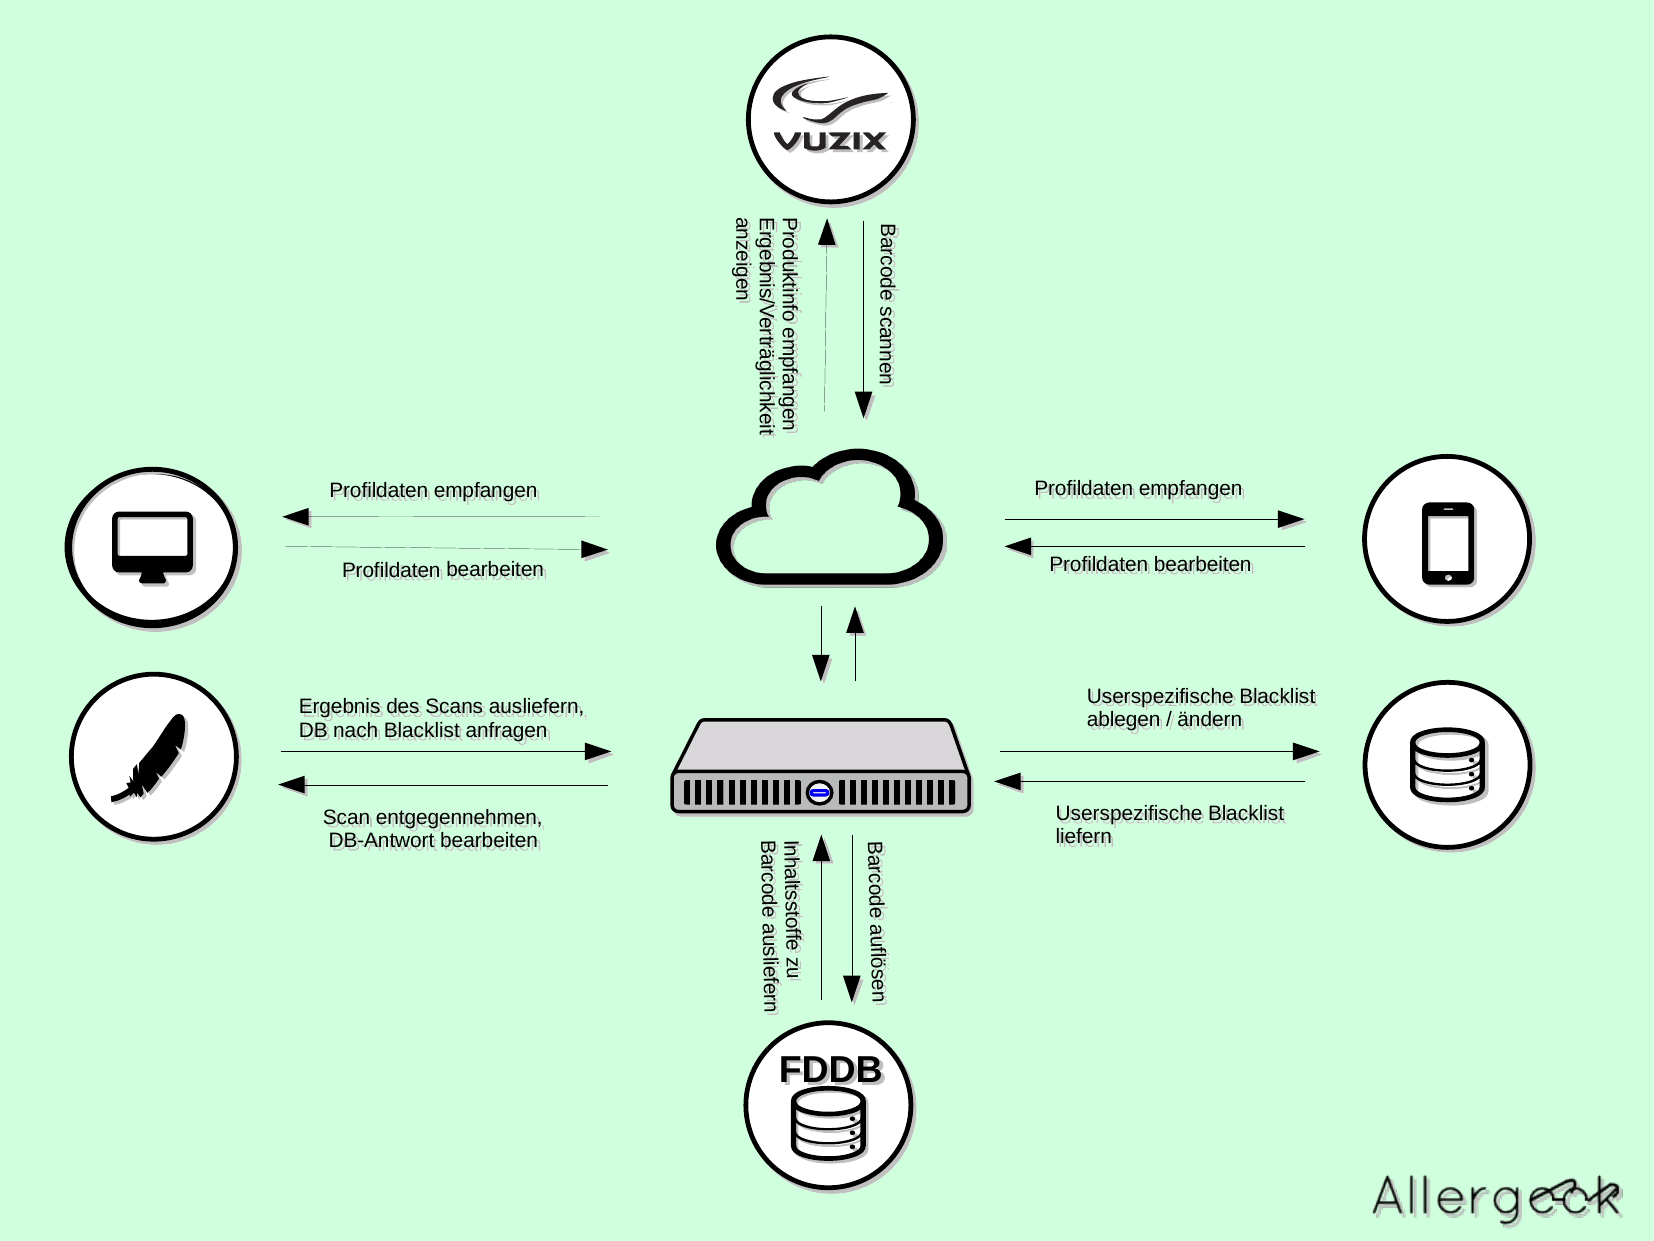

Barcode scannen
Produktinfo empfangen
Ergebnis/Verträglichkeit anzeigen
Profildaten empfangen
Profildaten empfangen
Profildaten bearbeiten
Profildaten bearbeiten
Userspezifische Blacklist
ablegen / ändern
Ergebnis des Scans ausliefern,
DB nach Blacklist anfragen
Userspezifische Blacklist
liefern
Scan entgegennehmen,
 DB-Antwort bearbeiten
Barcode auflösen
Inhaltsstoffe zu
Barcode ausliefern
FDDB